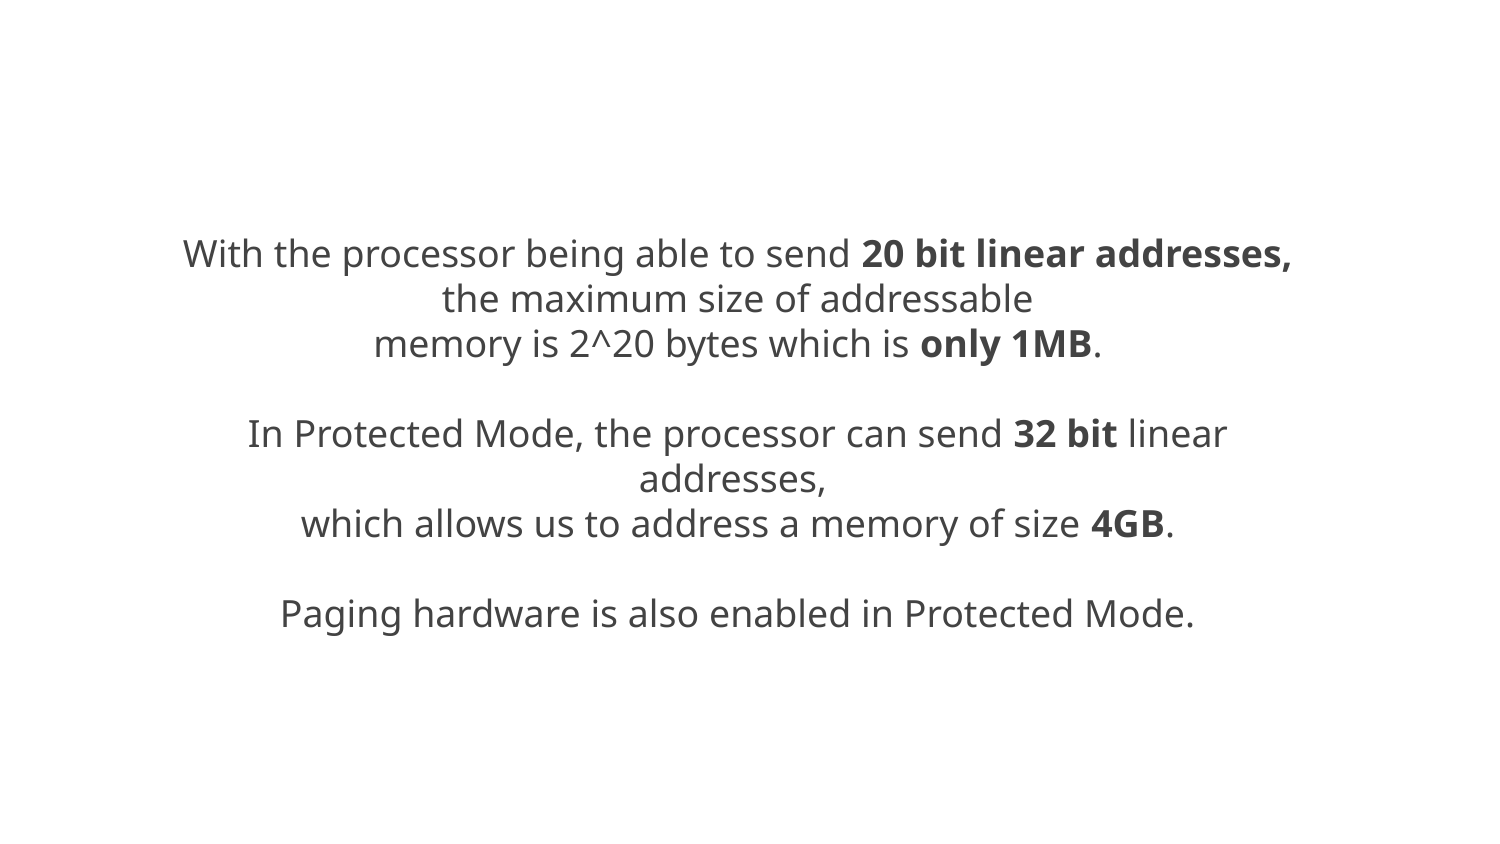

With the processor being able to send 20 bit linear addresses,
 the maximum size of addressable
memory is 2^20 bytes which is only 1MB.
In Protected Mode, the processor can send 32 bit linear addresses,
which allows us to address a memory of size 4GB.
Paging hardware is also enabled in Protected Mode.